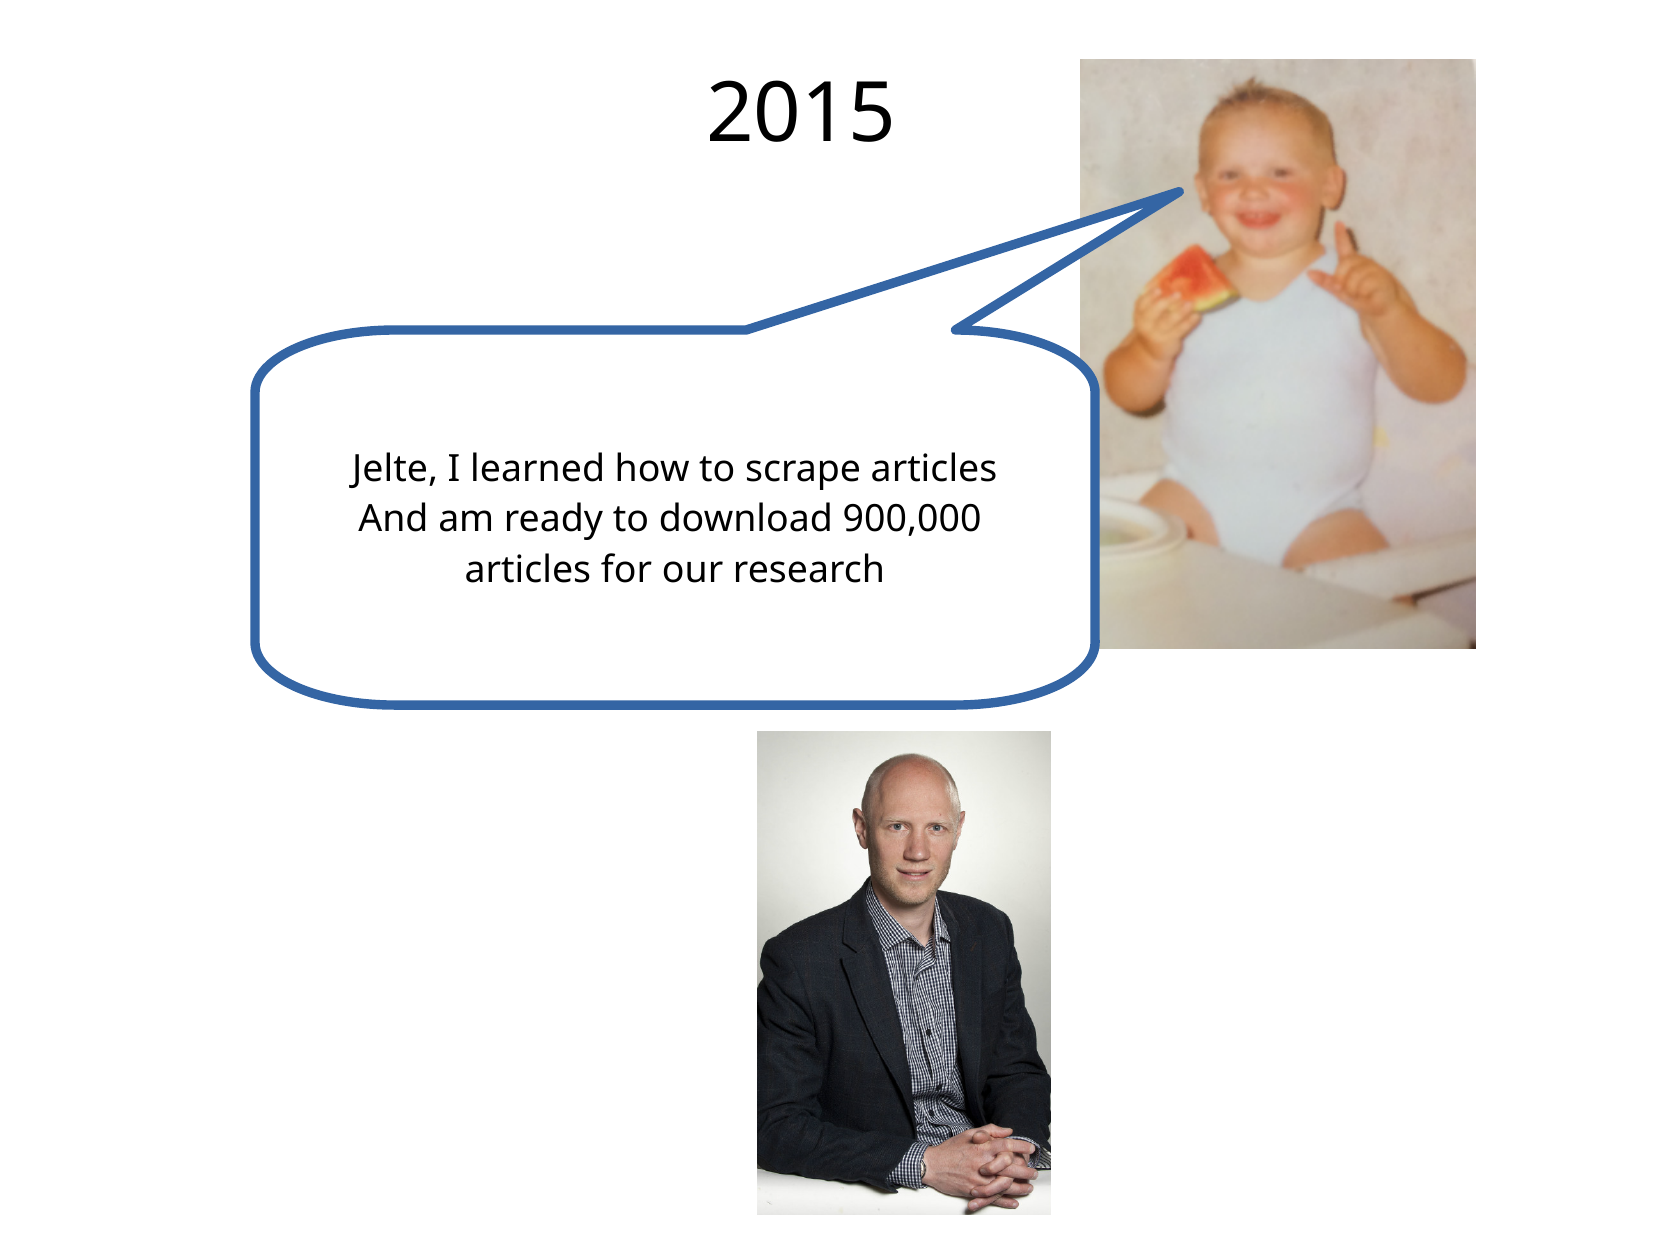

2015
Jelte, I learned how to scrape articles
And am ready to download 900,000
articles for our research